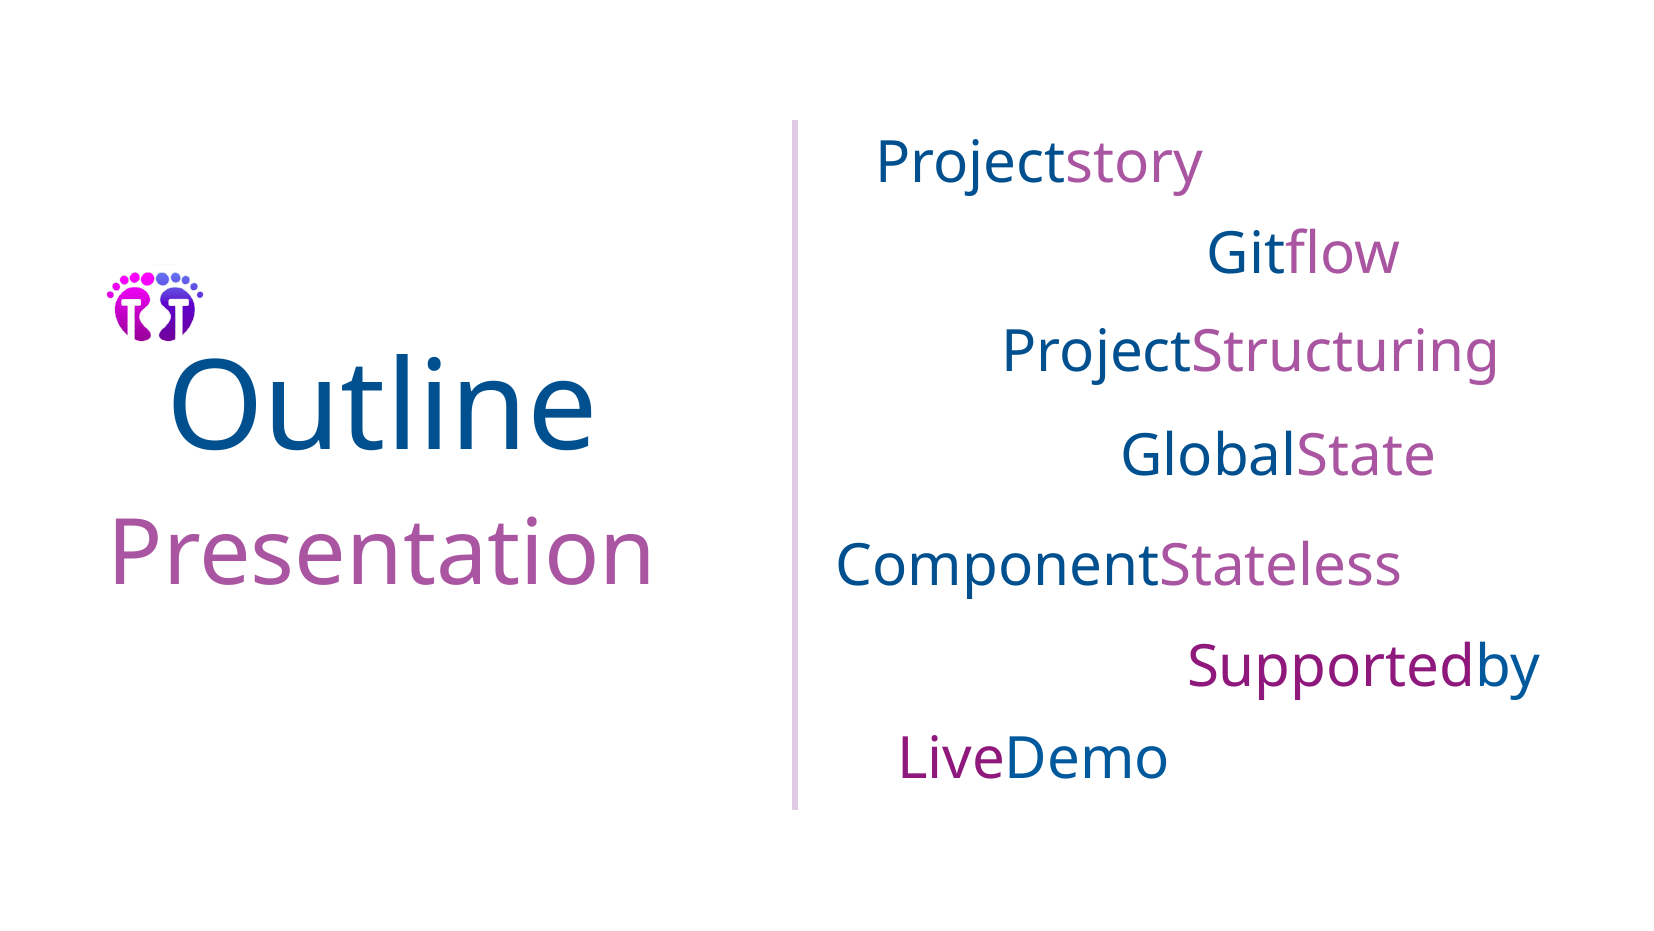

Projectstory
Gitflow
ProjectStructuring
# Outline Presentation
GlobalState
ComponentStateless
Supportedby
LiveDemo